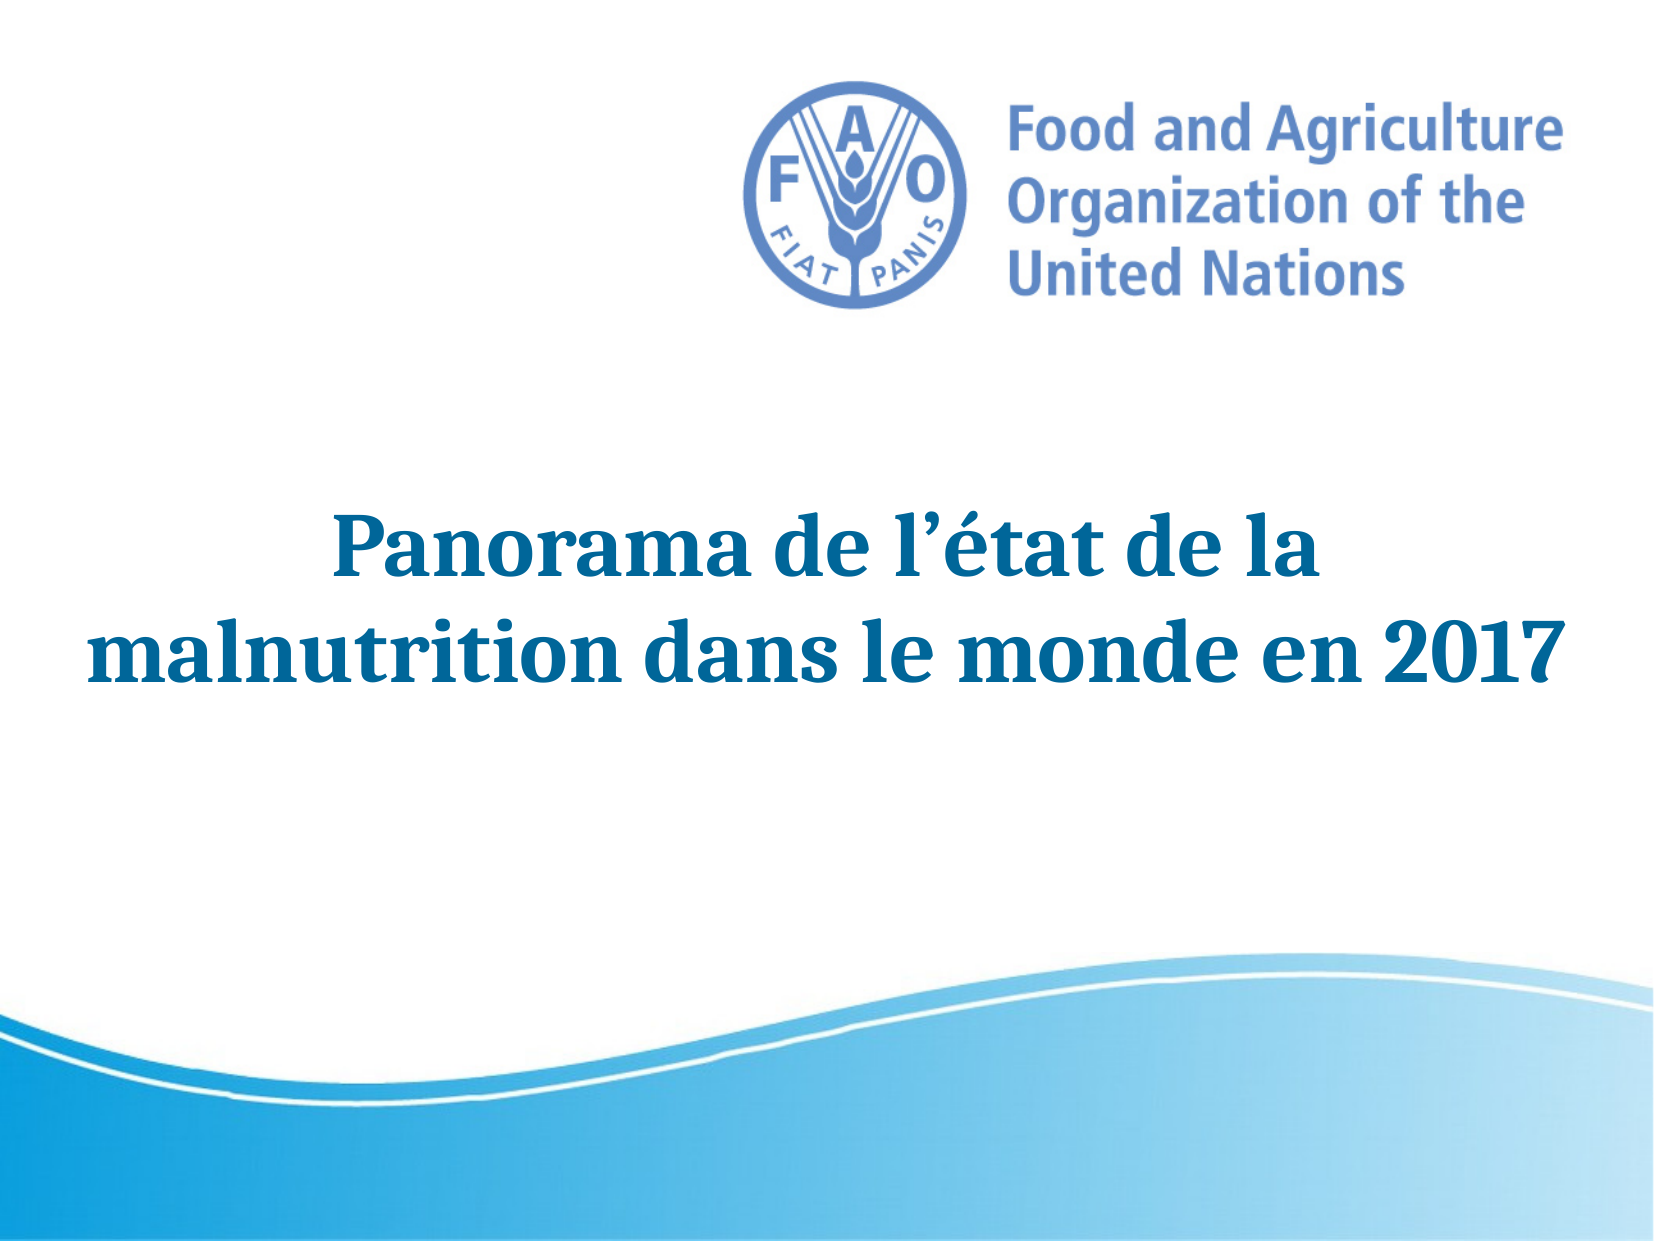

# Panorama de l’état de la malnutrition dans le monde en 2017